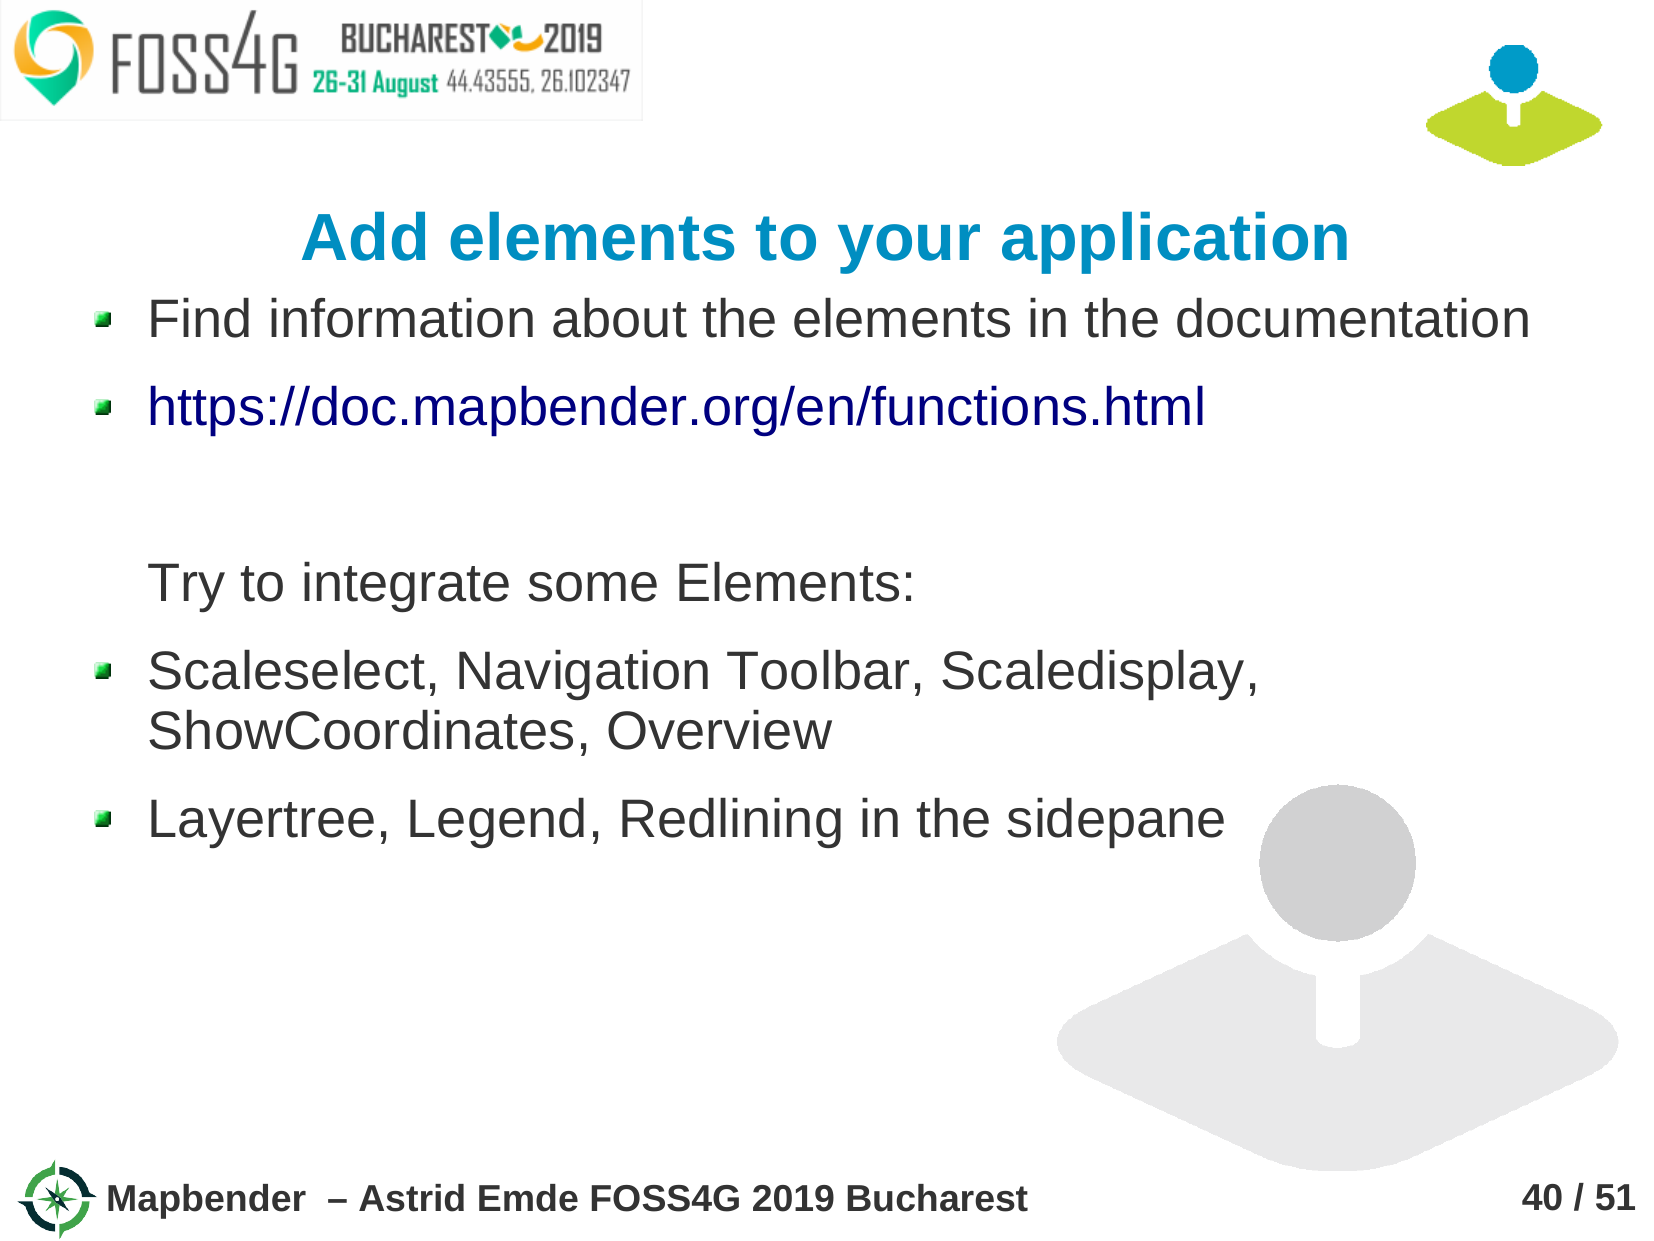

# Add elements to your application
Find information about the elements in the documentation
https://doc.mapbender.org/en/functions.html
Try to integrate some Elements:
Scaleselect, Navigation Toolbar, Scaledisplay, ShowCoordinates, Overview
Layertree, Legend, Redlining in the sidepane